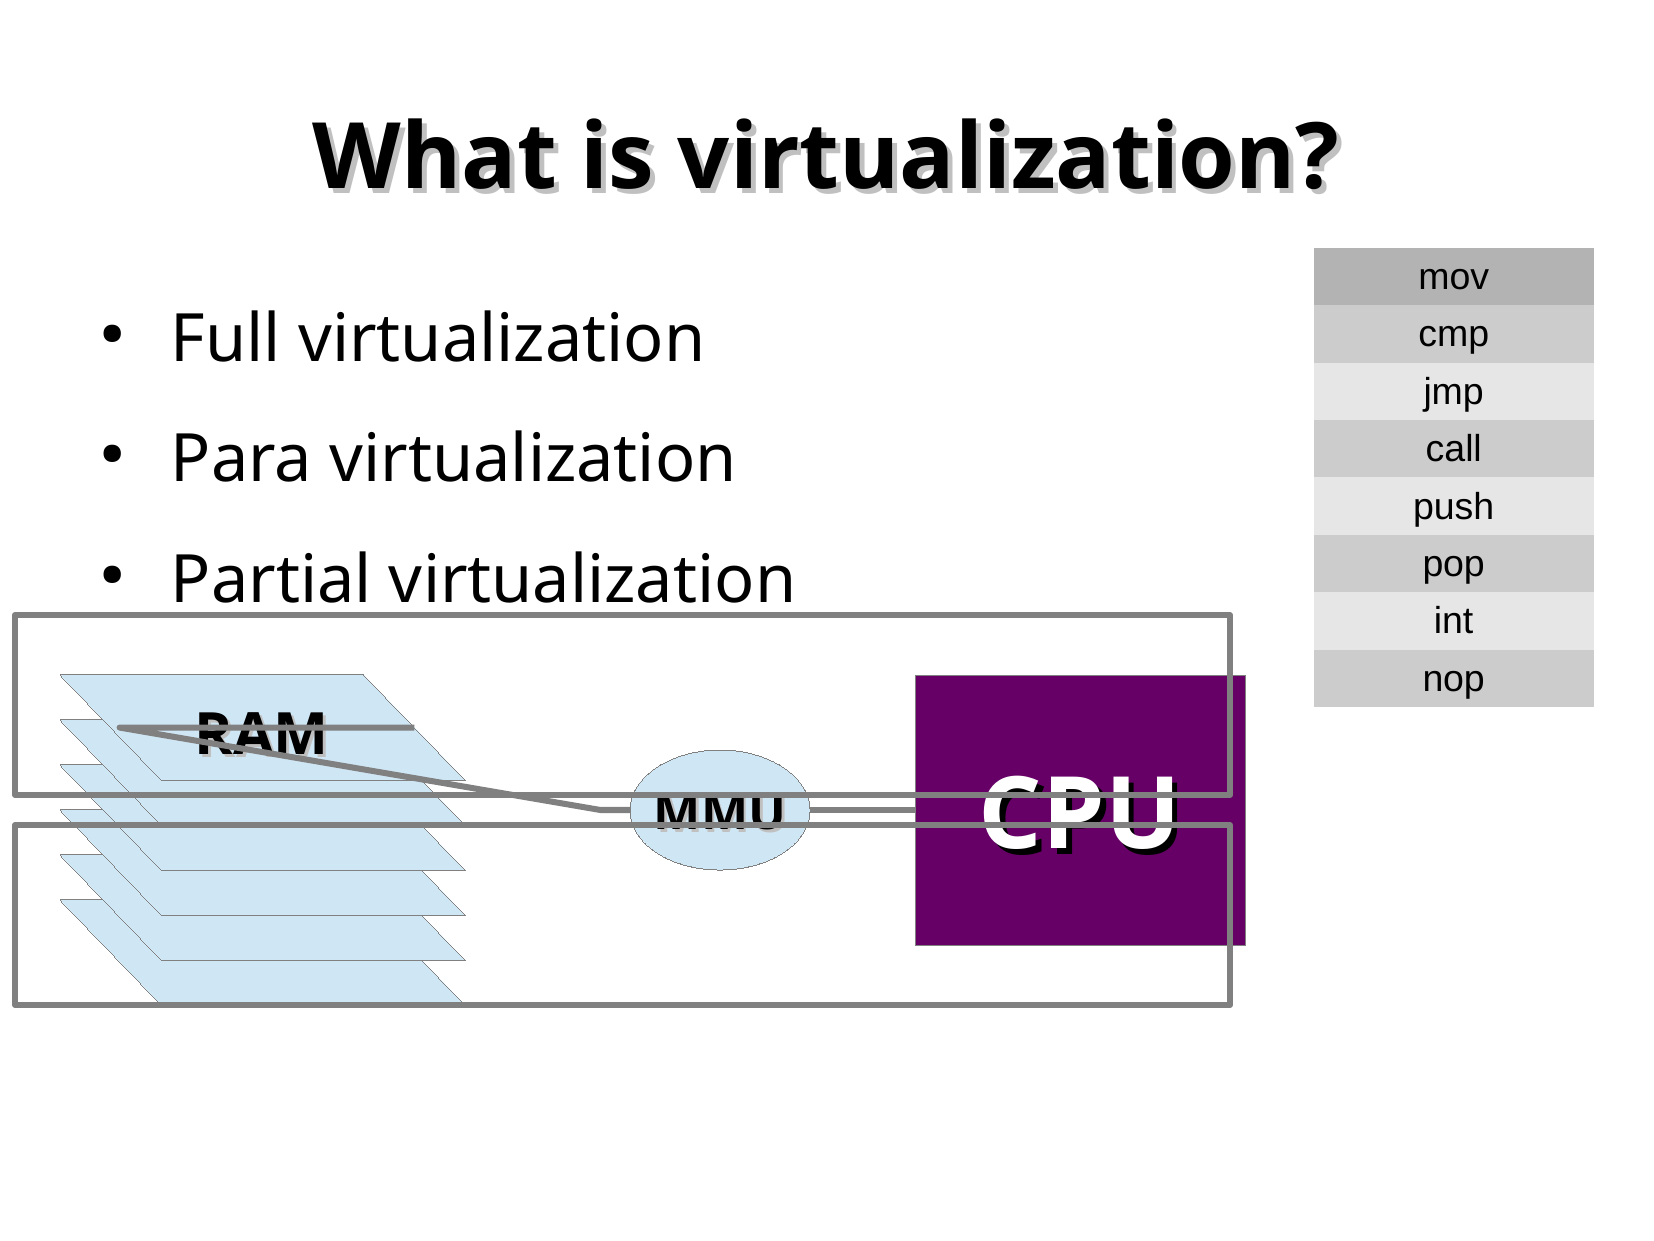

# What is virtualization?
| mov |
| --- |
| cmp |
| jmp |
| call |
| push |
| pop |
| int |
| nop |
 Full virtualization
 Para virtualization
 Partial virtualization
CPU
RAM
MMU